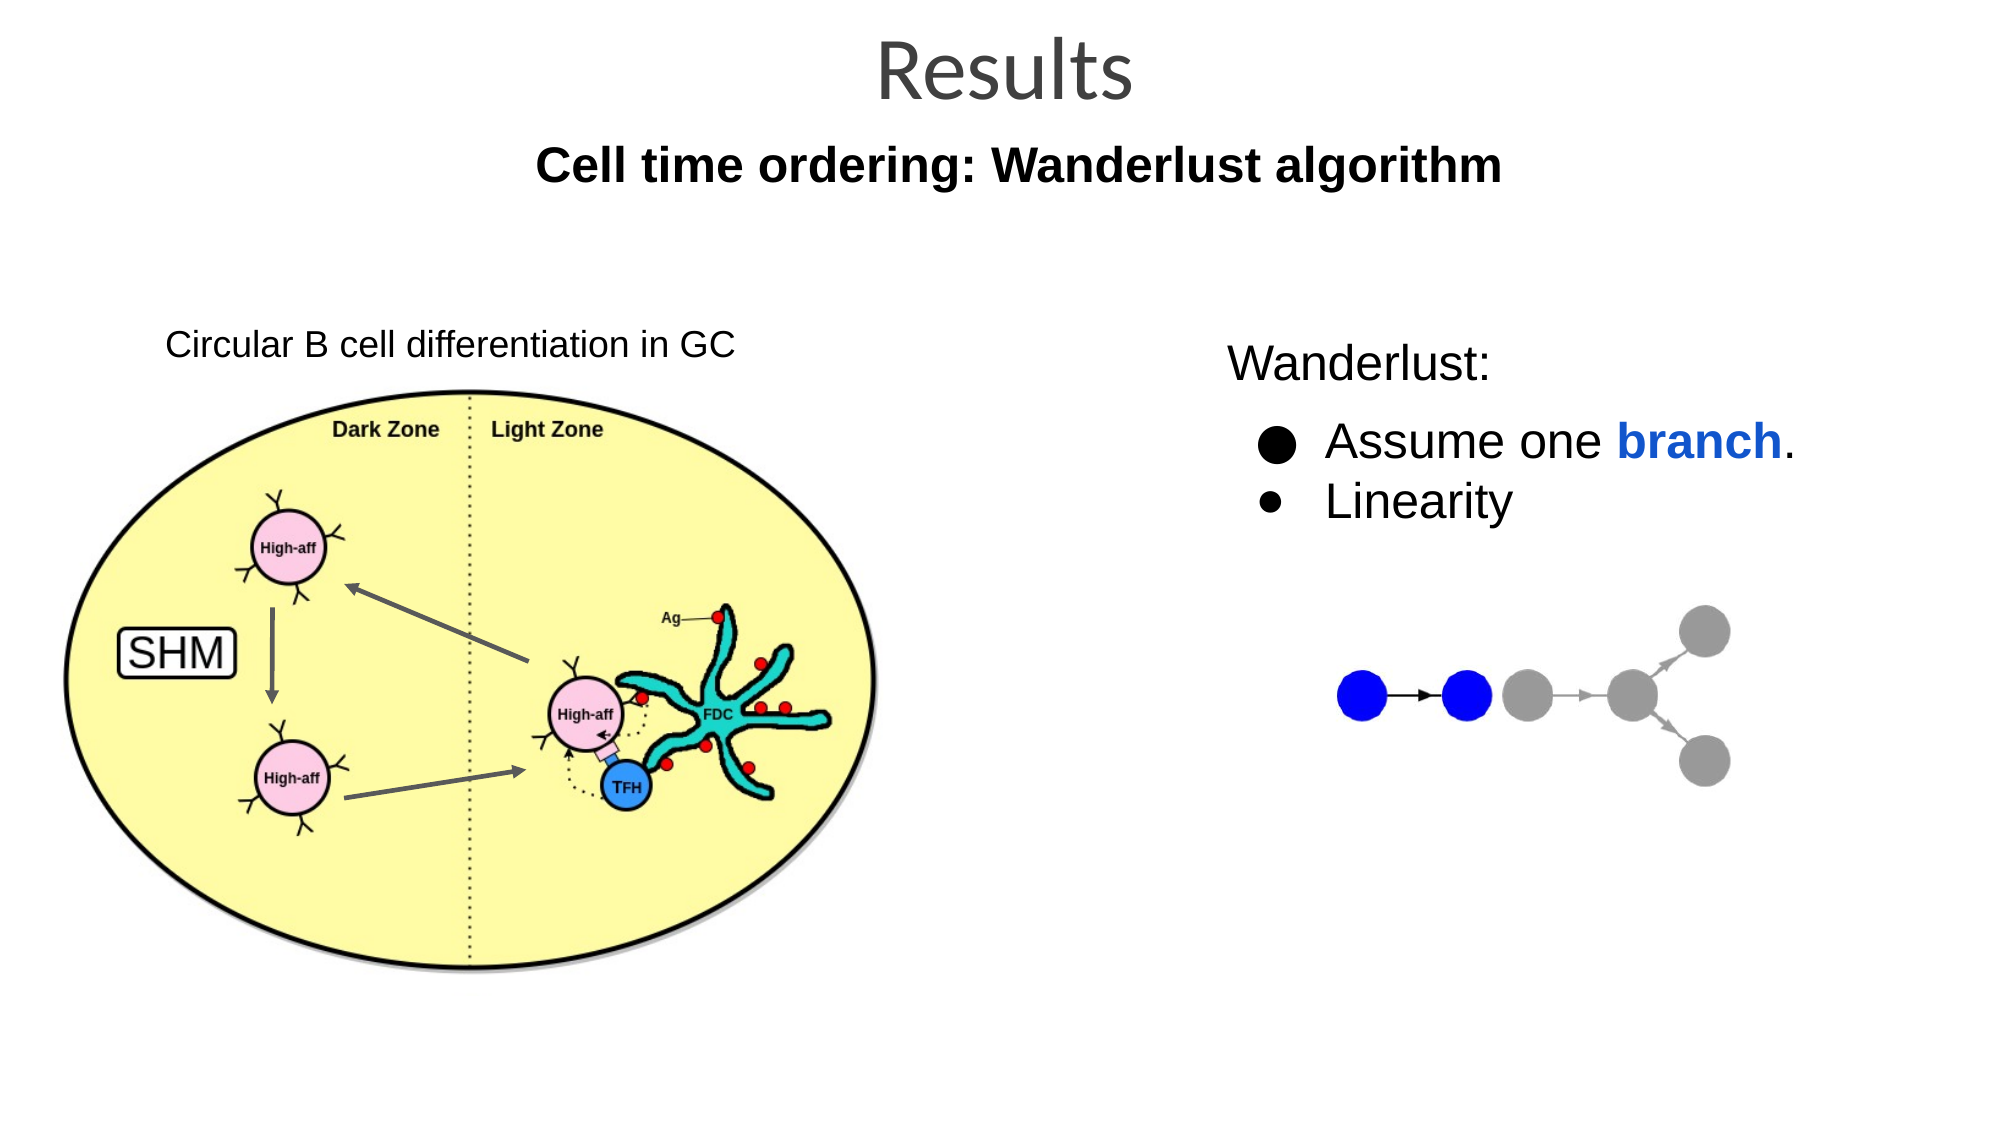

Results
Cell time ordering: Wanderlust algorithm
Circular B cell differentiation in GC
Wanderlust:
Assume one branch.
Linearity